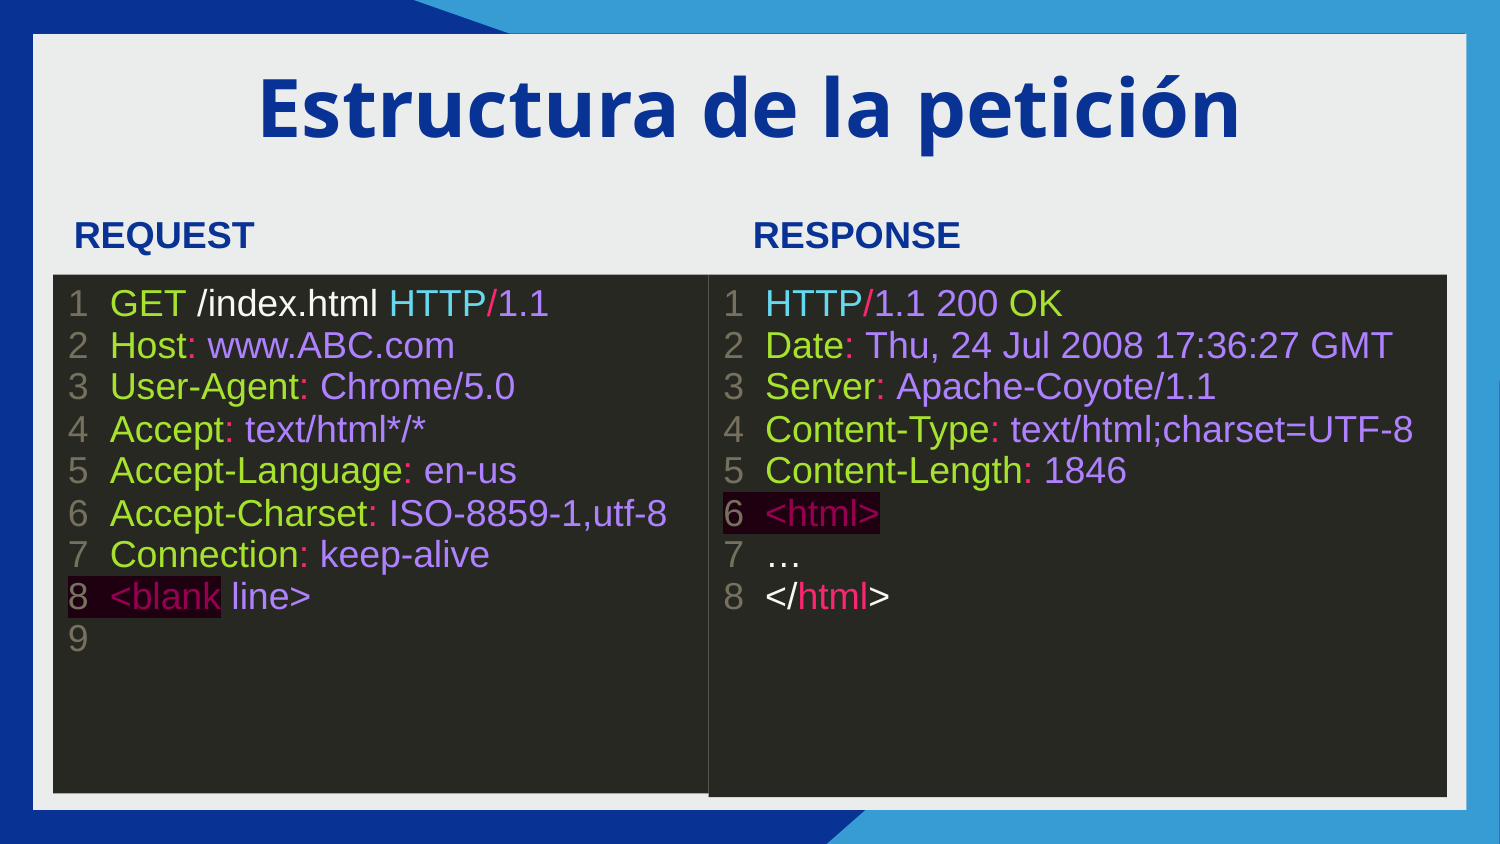

# Estructura de la petición
REQUEST
RESPONSE
1 GET /index.html HTTP/1.1
2 Host: www.ABC.com
3 User-Agent: Chrome/5.0
4 Accept: text/html*/*
5 Accept-Language: en-us
6 Accept-Charset: ISO-8859-1,utf-8
7 Connection: keep-alive
8 <blank line>
9
1 HTTP/1.1 200 OK
2 Date: Thu, 24 Jul 2008 17:36:27 GMT
3 Server: Apache-Coyote/1.1
4 Content-Type: text/html;charset=UTF-8
5 Content-Length: 1846
6 <html>
7 …
8 </html>